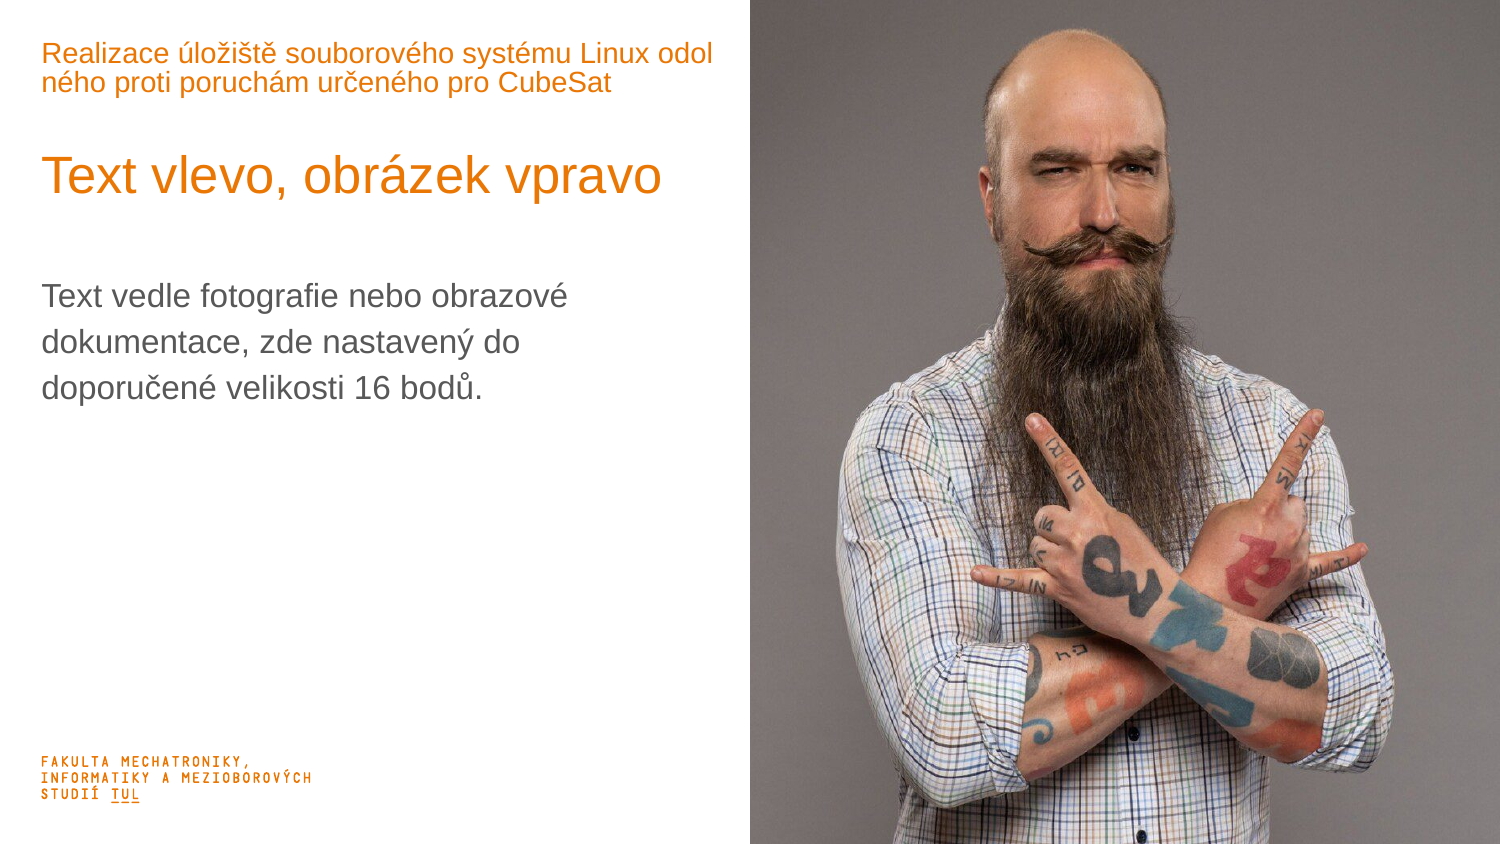

Realizace úložiště souborového systému Linux odolného proti poruchám určeného pro CubeSat
Text vlevo, obrázek vpravo
# Text vedle fotografie nebo obrazové dokumentace, zde nastavený do doporučené velikosti 16 bodů.